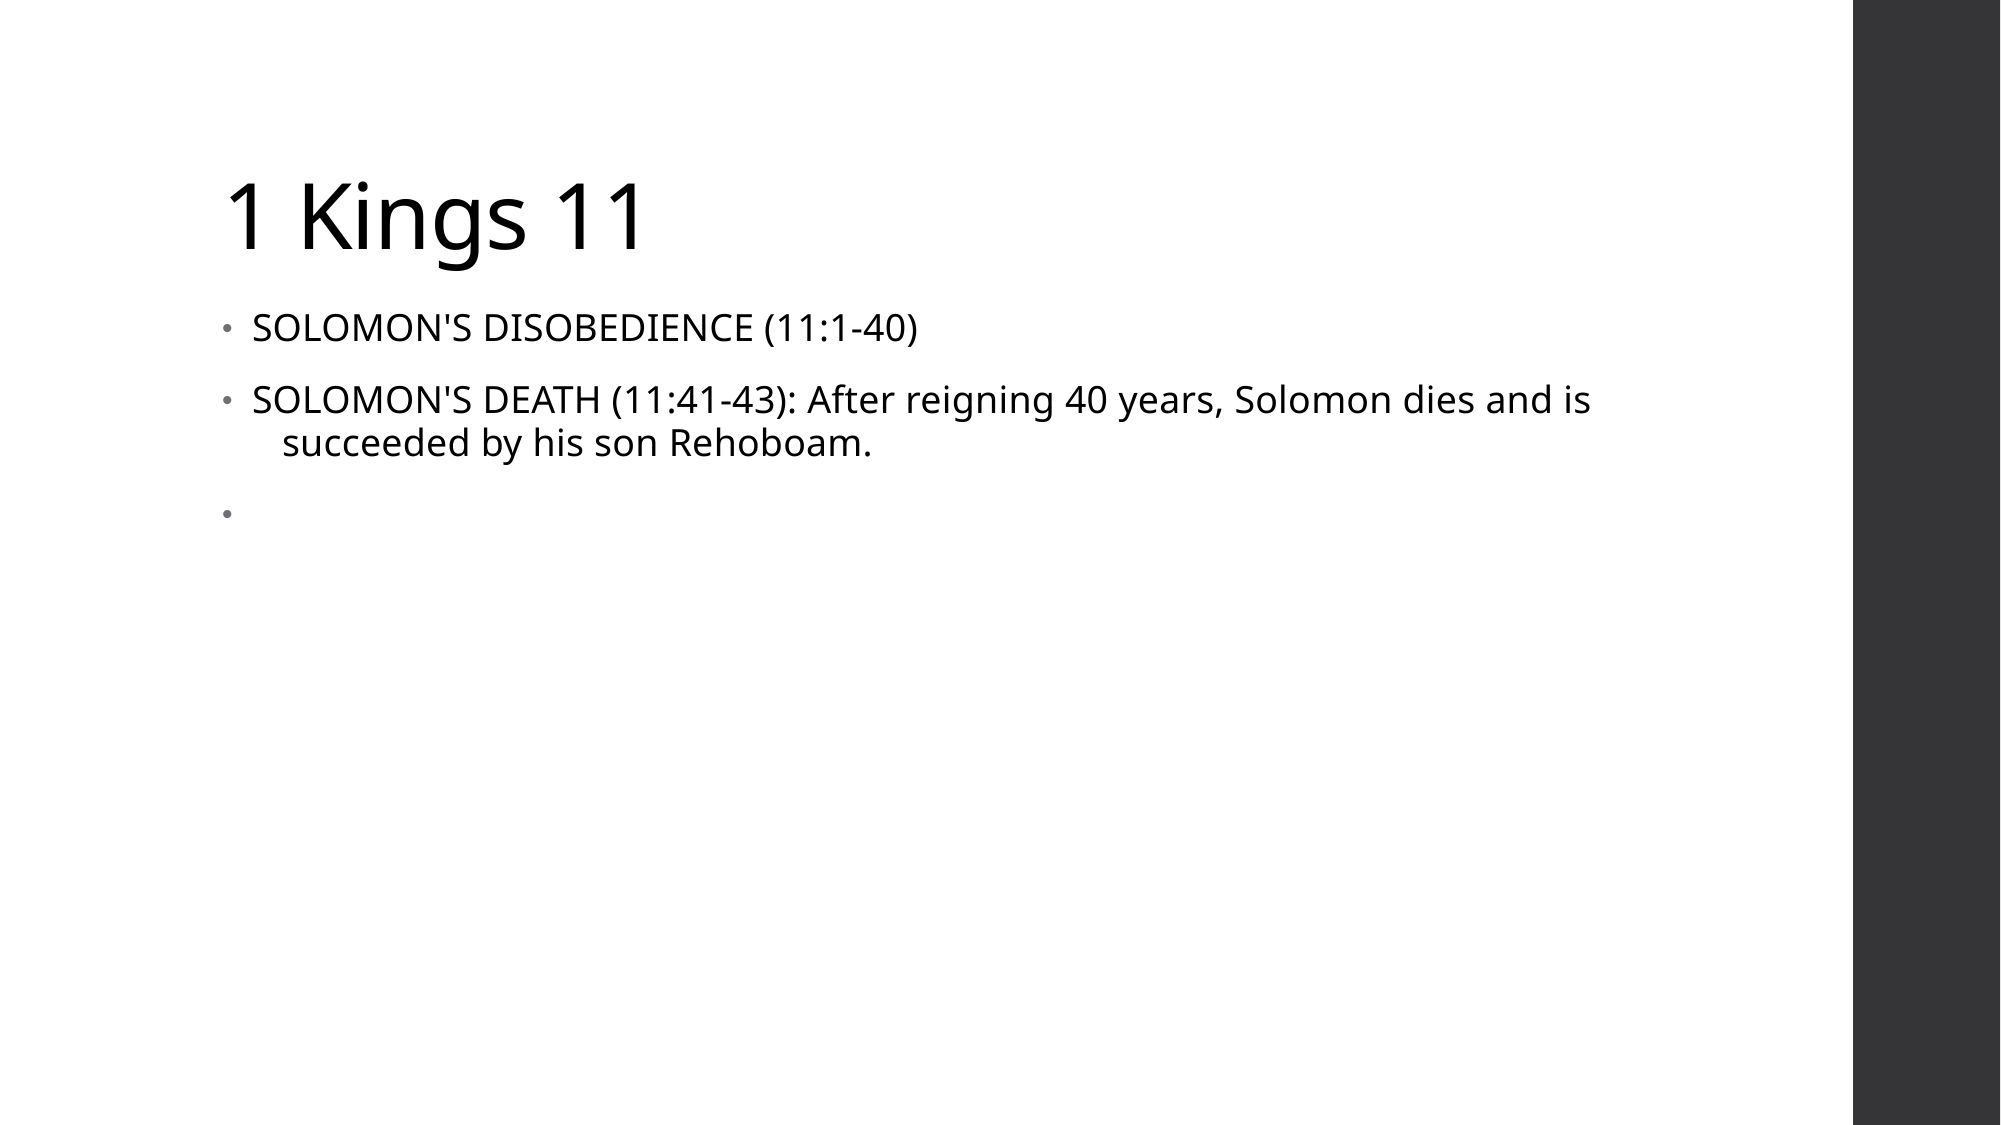

# 1 Kings 11
SOLOMON'S DISOBEDIENCE (11:1-40)
SOLOMON'S DEATH (11:41-43): After reigning 40 years, Solomon dies and is succeeded by his son Rehoboam.